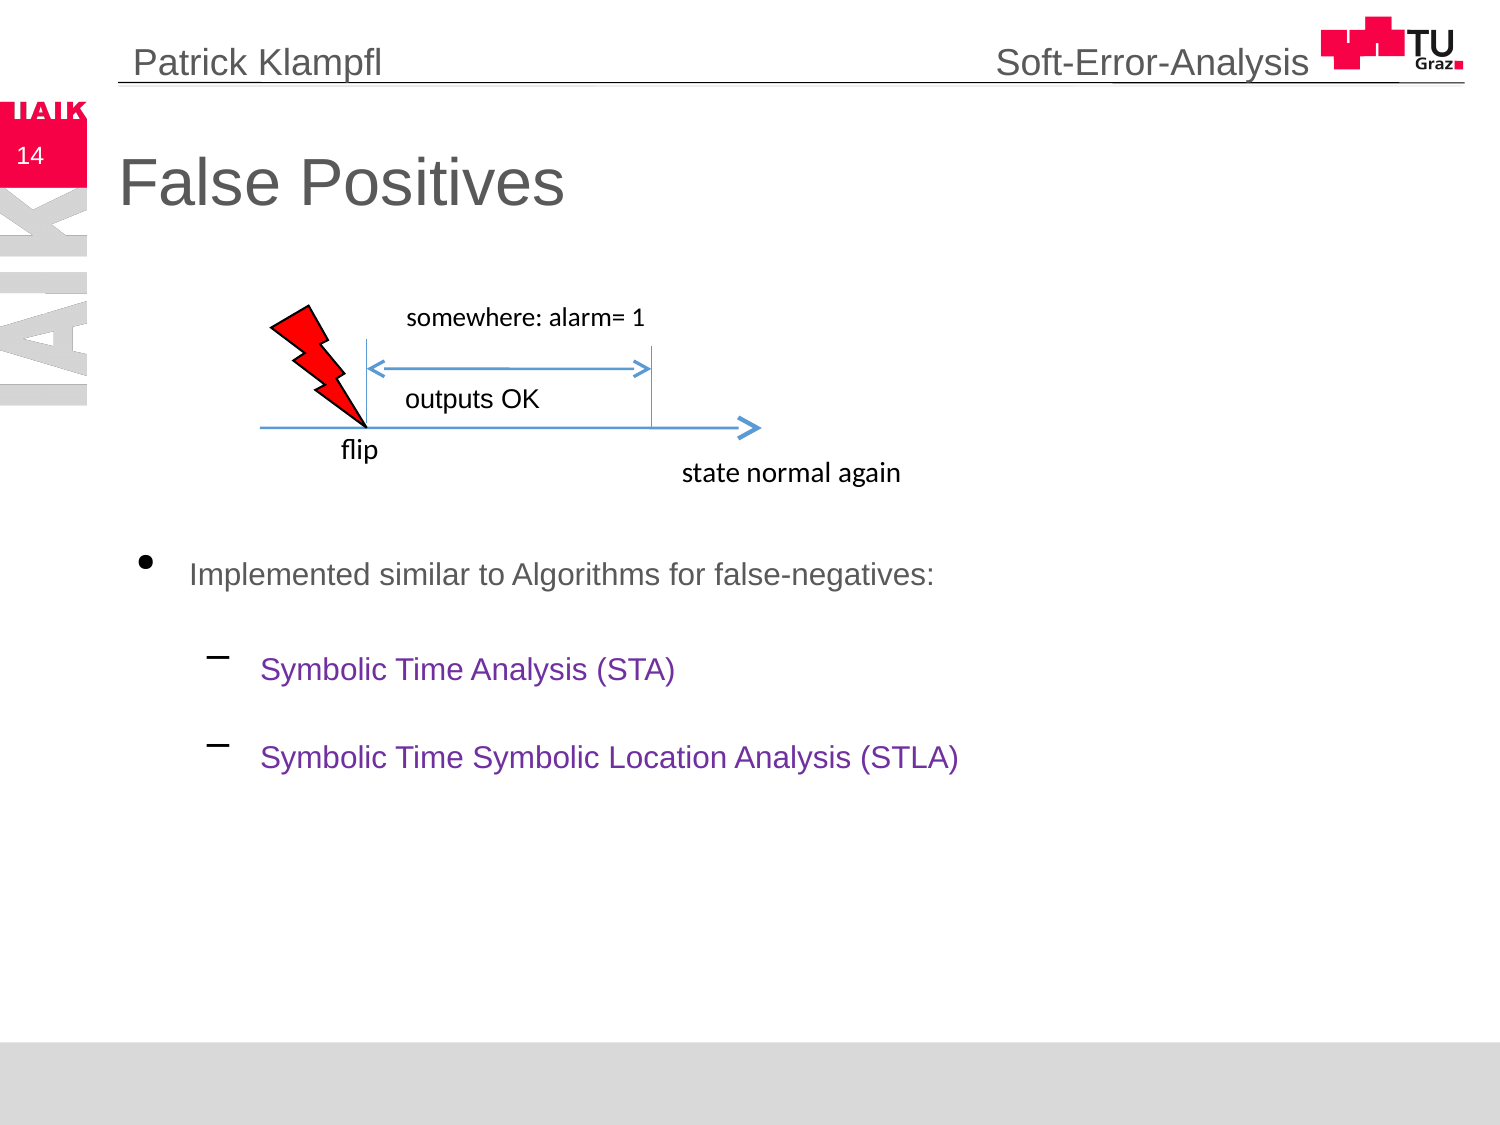

# False Positives
Implemented similar to Algorithms for false-negatives:
Symbolic Time Analysis (STA)
Symbolic Time Symbolic Location Analysis (STLA)
somewhere: alarm= 1
outputs OK
flip
state normal again